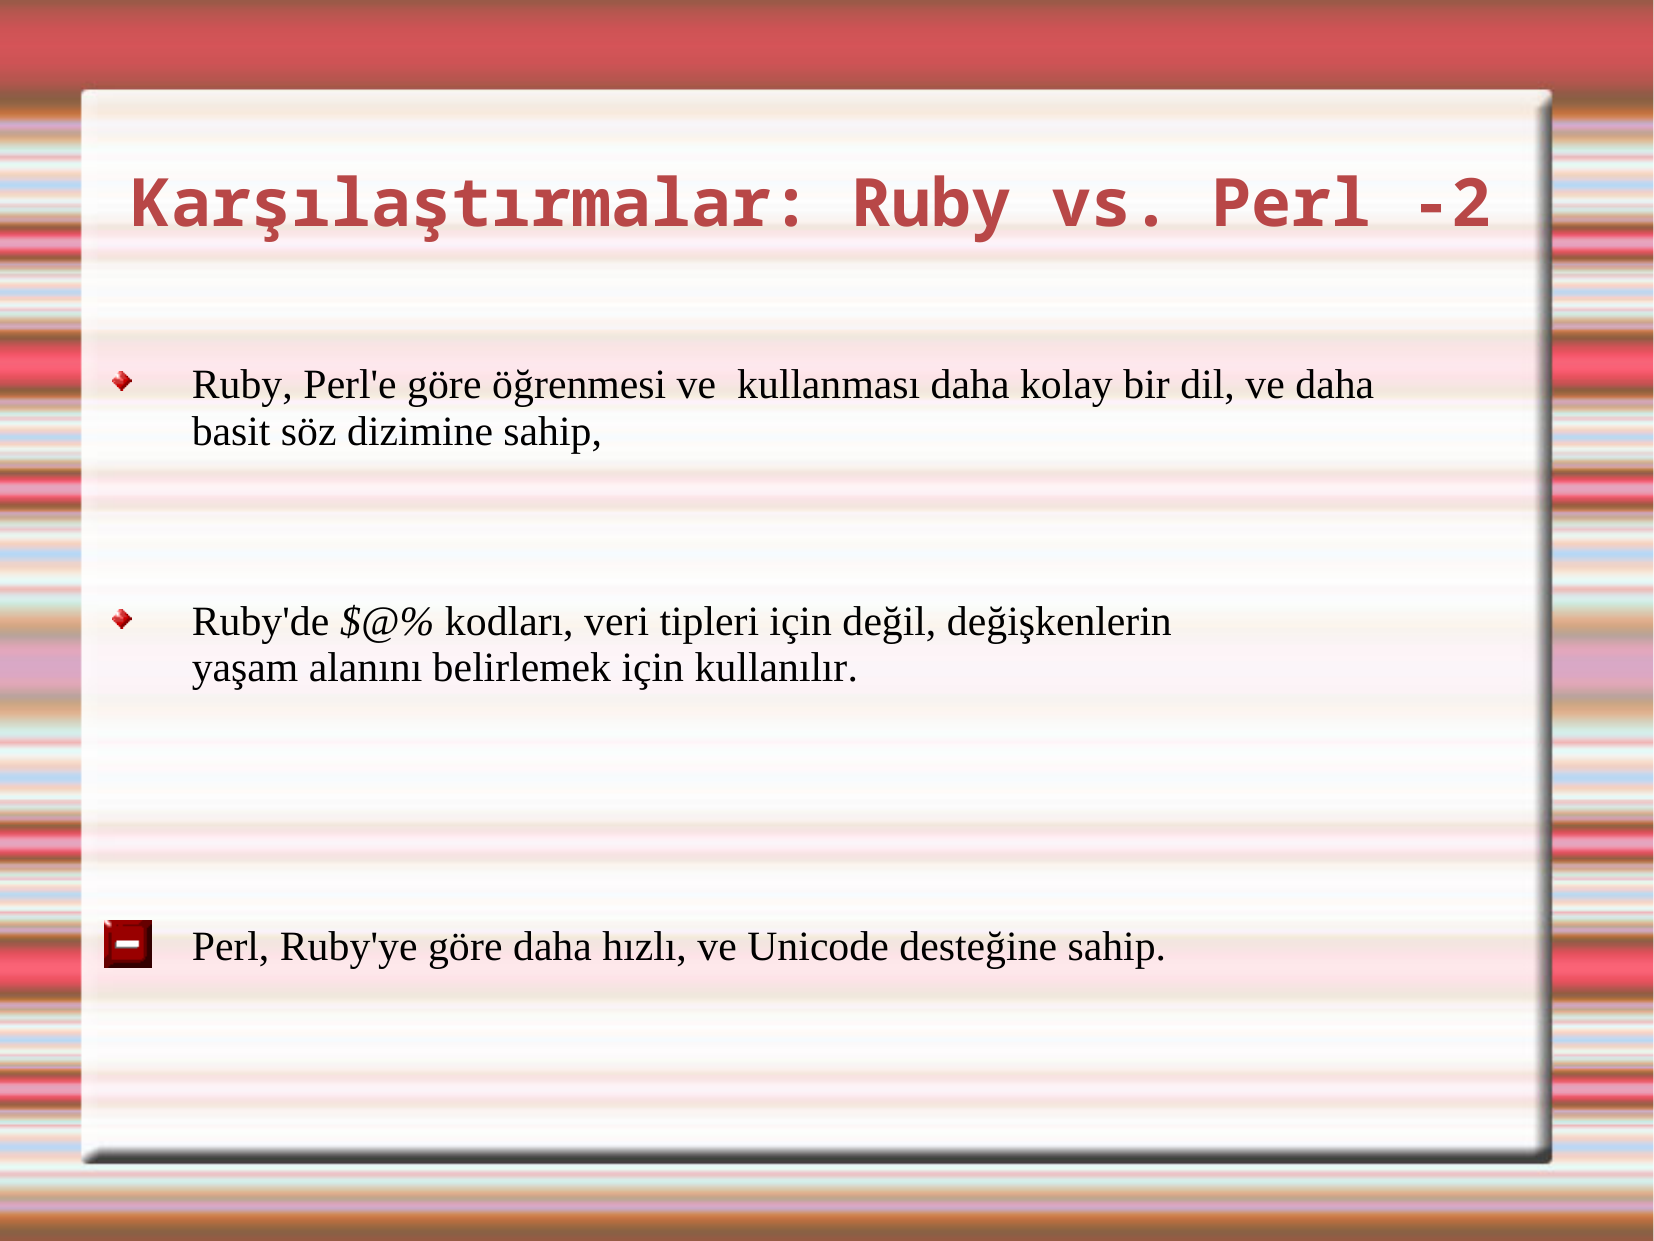

Karşılaştırmalar: Ruby vs. Perl -2
Ruby, Perl'e göre öğrenmesi ve kullanması daha kolay bir dil, ve daha basit söz dizimine sahip,
Ruby'de $@% kodları, veri tipleri için değil, değişkenlerin yaşam alanını belirlemek için kullanılır.
Perl, Ruby'ye göre daha hızlı, ve Unicode desteğine sahip.